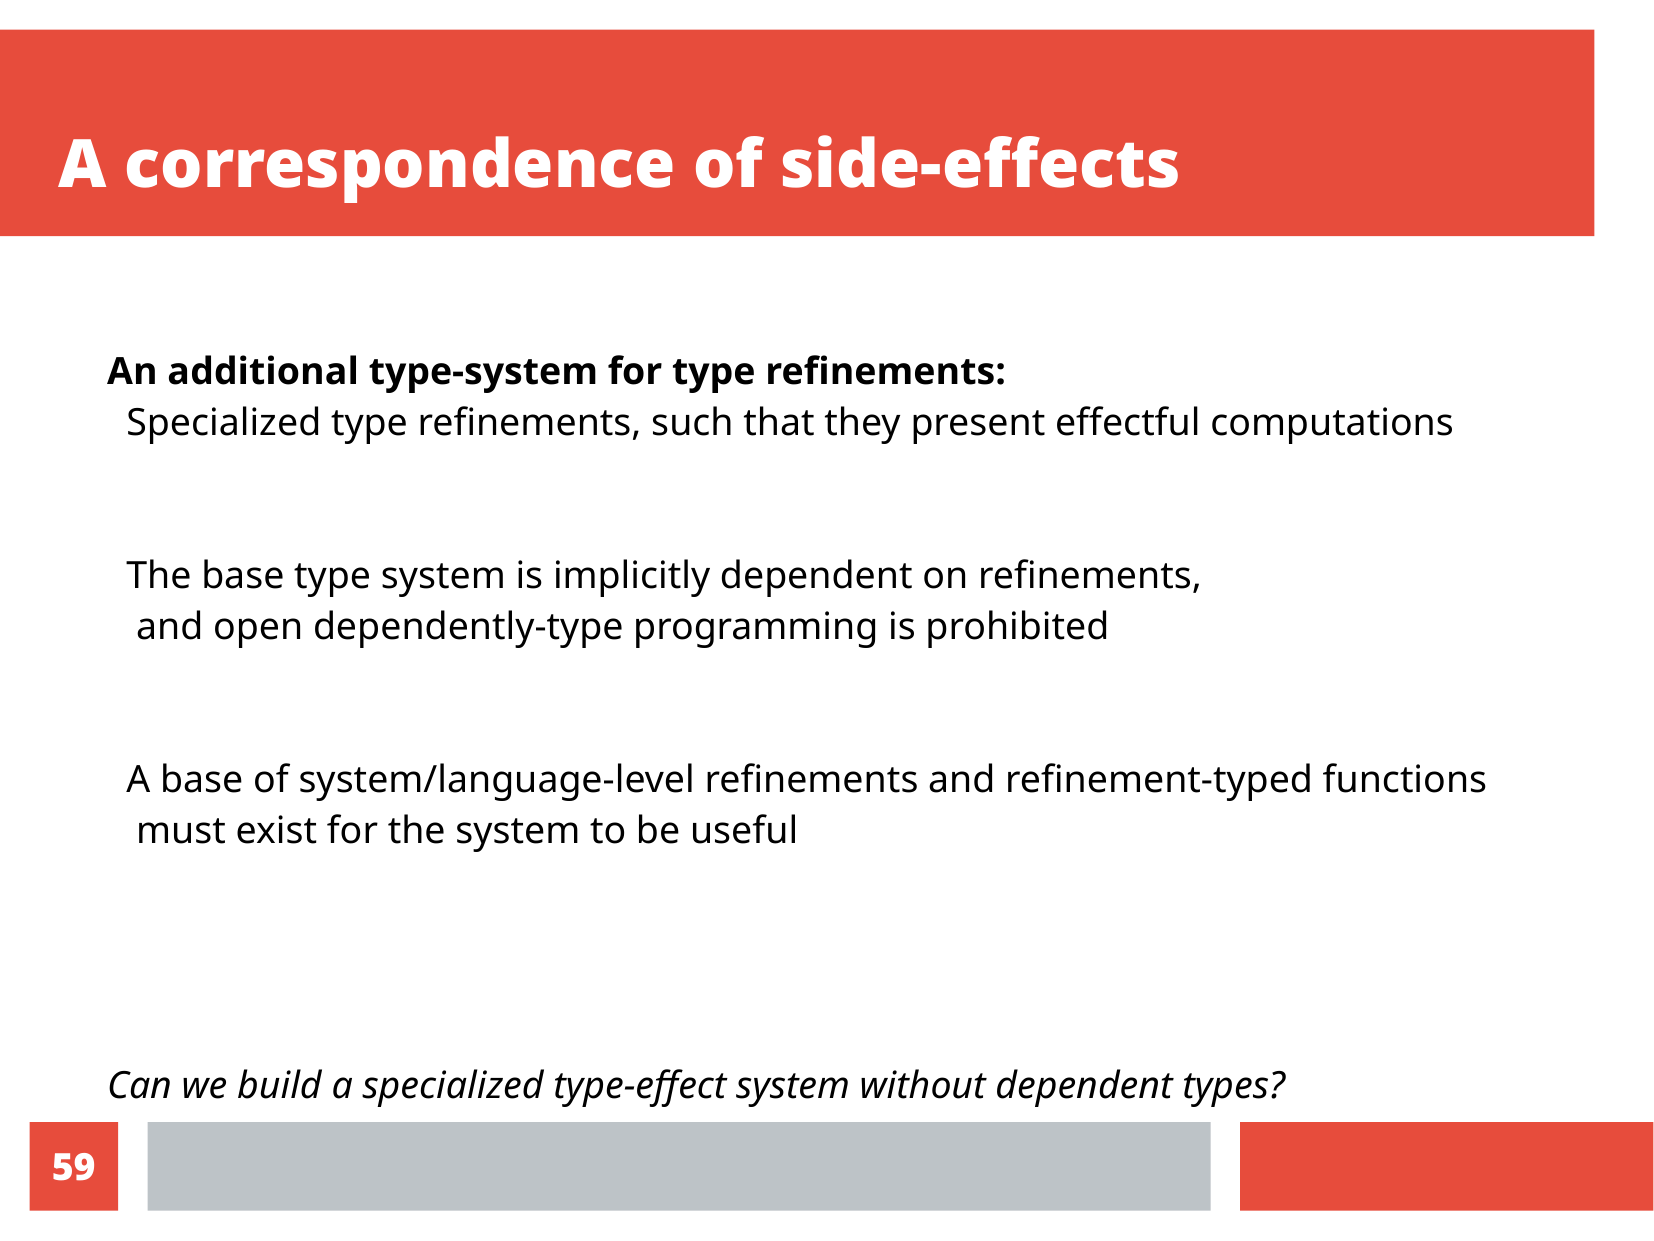

# A correspondence of side-effects
An additional type-system for type refinements:
 Specialized type refinements, such that they present effectful computations
 The base type system is implicitly dependent on refinements,
 and open dependently-type programming is prohibited
 A base of system/language-level refinements and refinement-typed functions
 must exist for the system to be useful
Can we build a specialized type-effect system without dependent types?
59